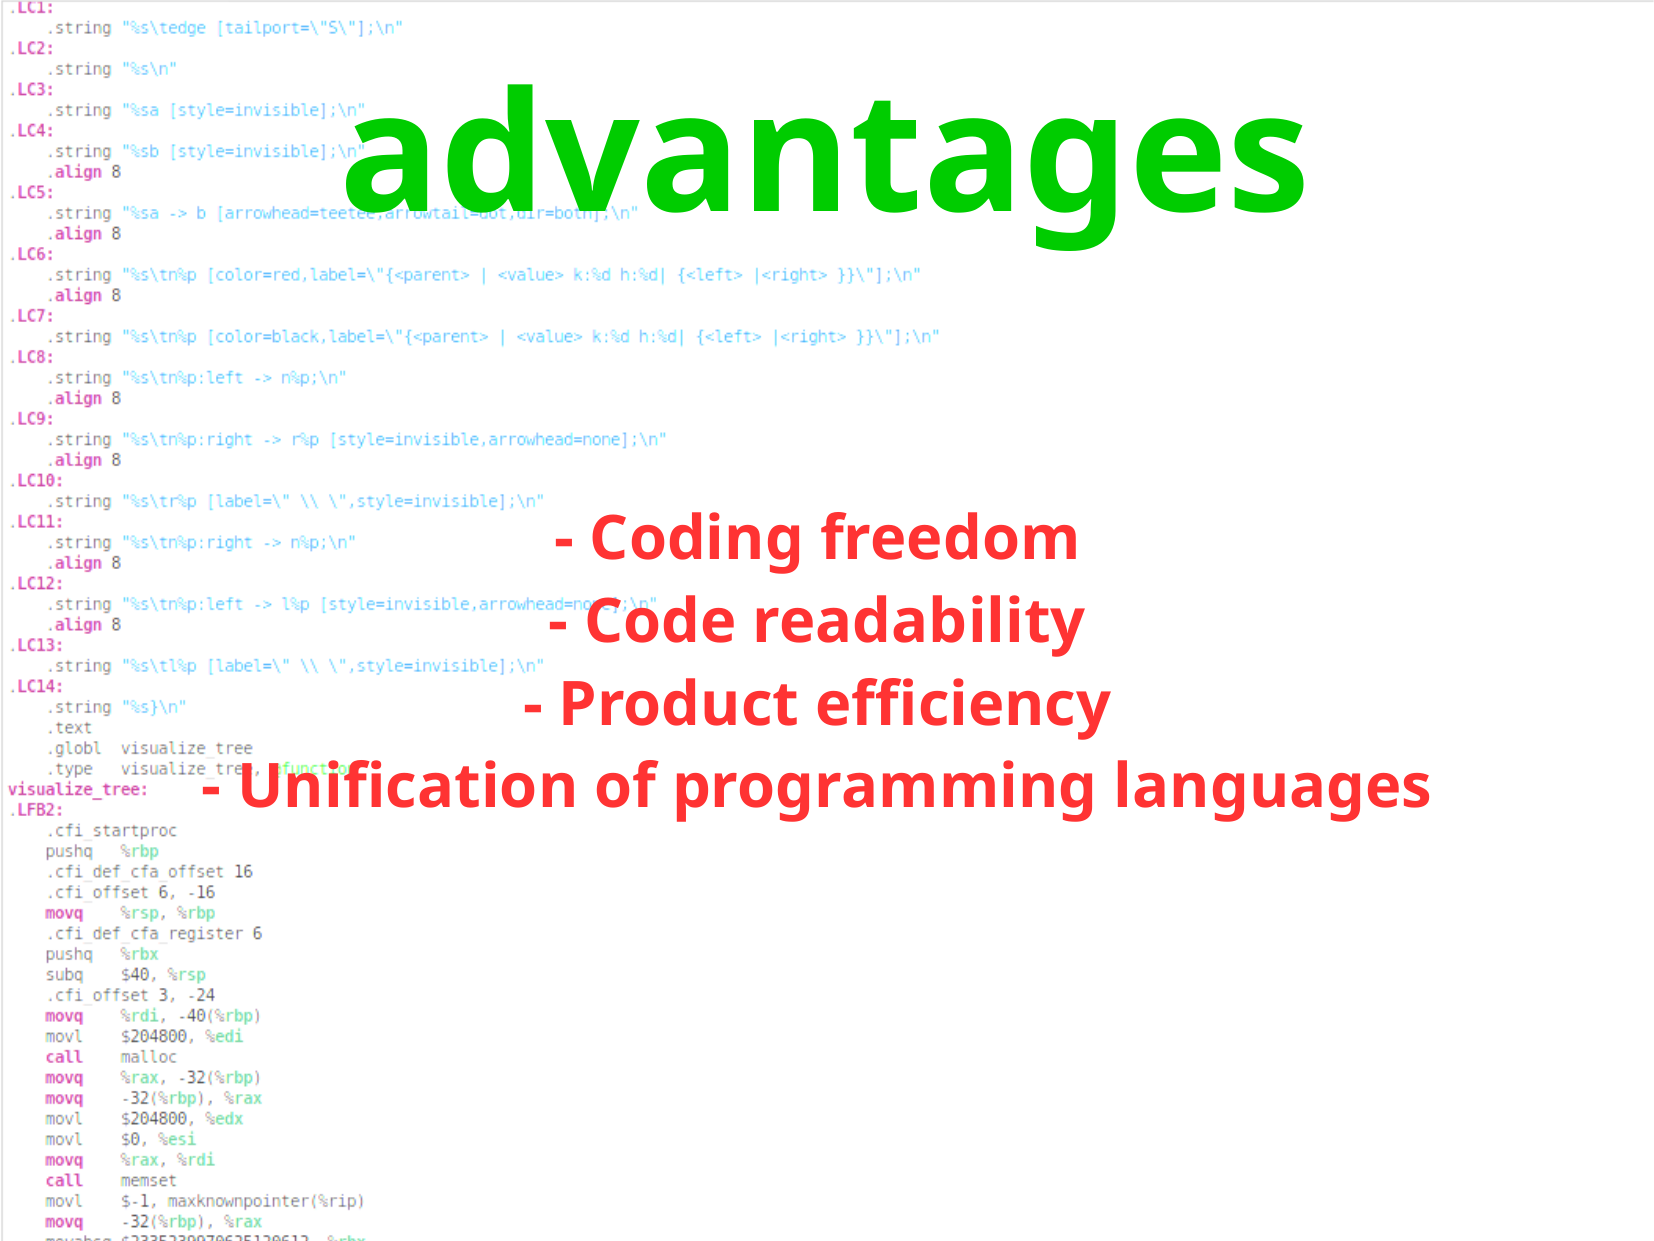

advantages
- Coding freedom
- Code readability
- Product efficiency
- Unification of programming languages